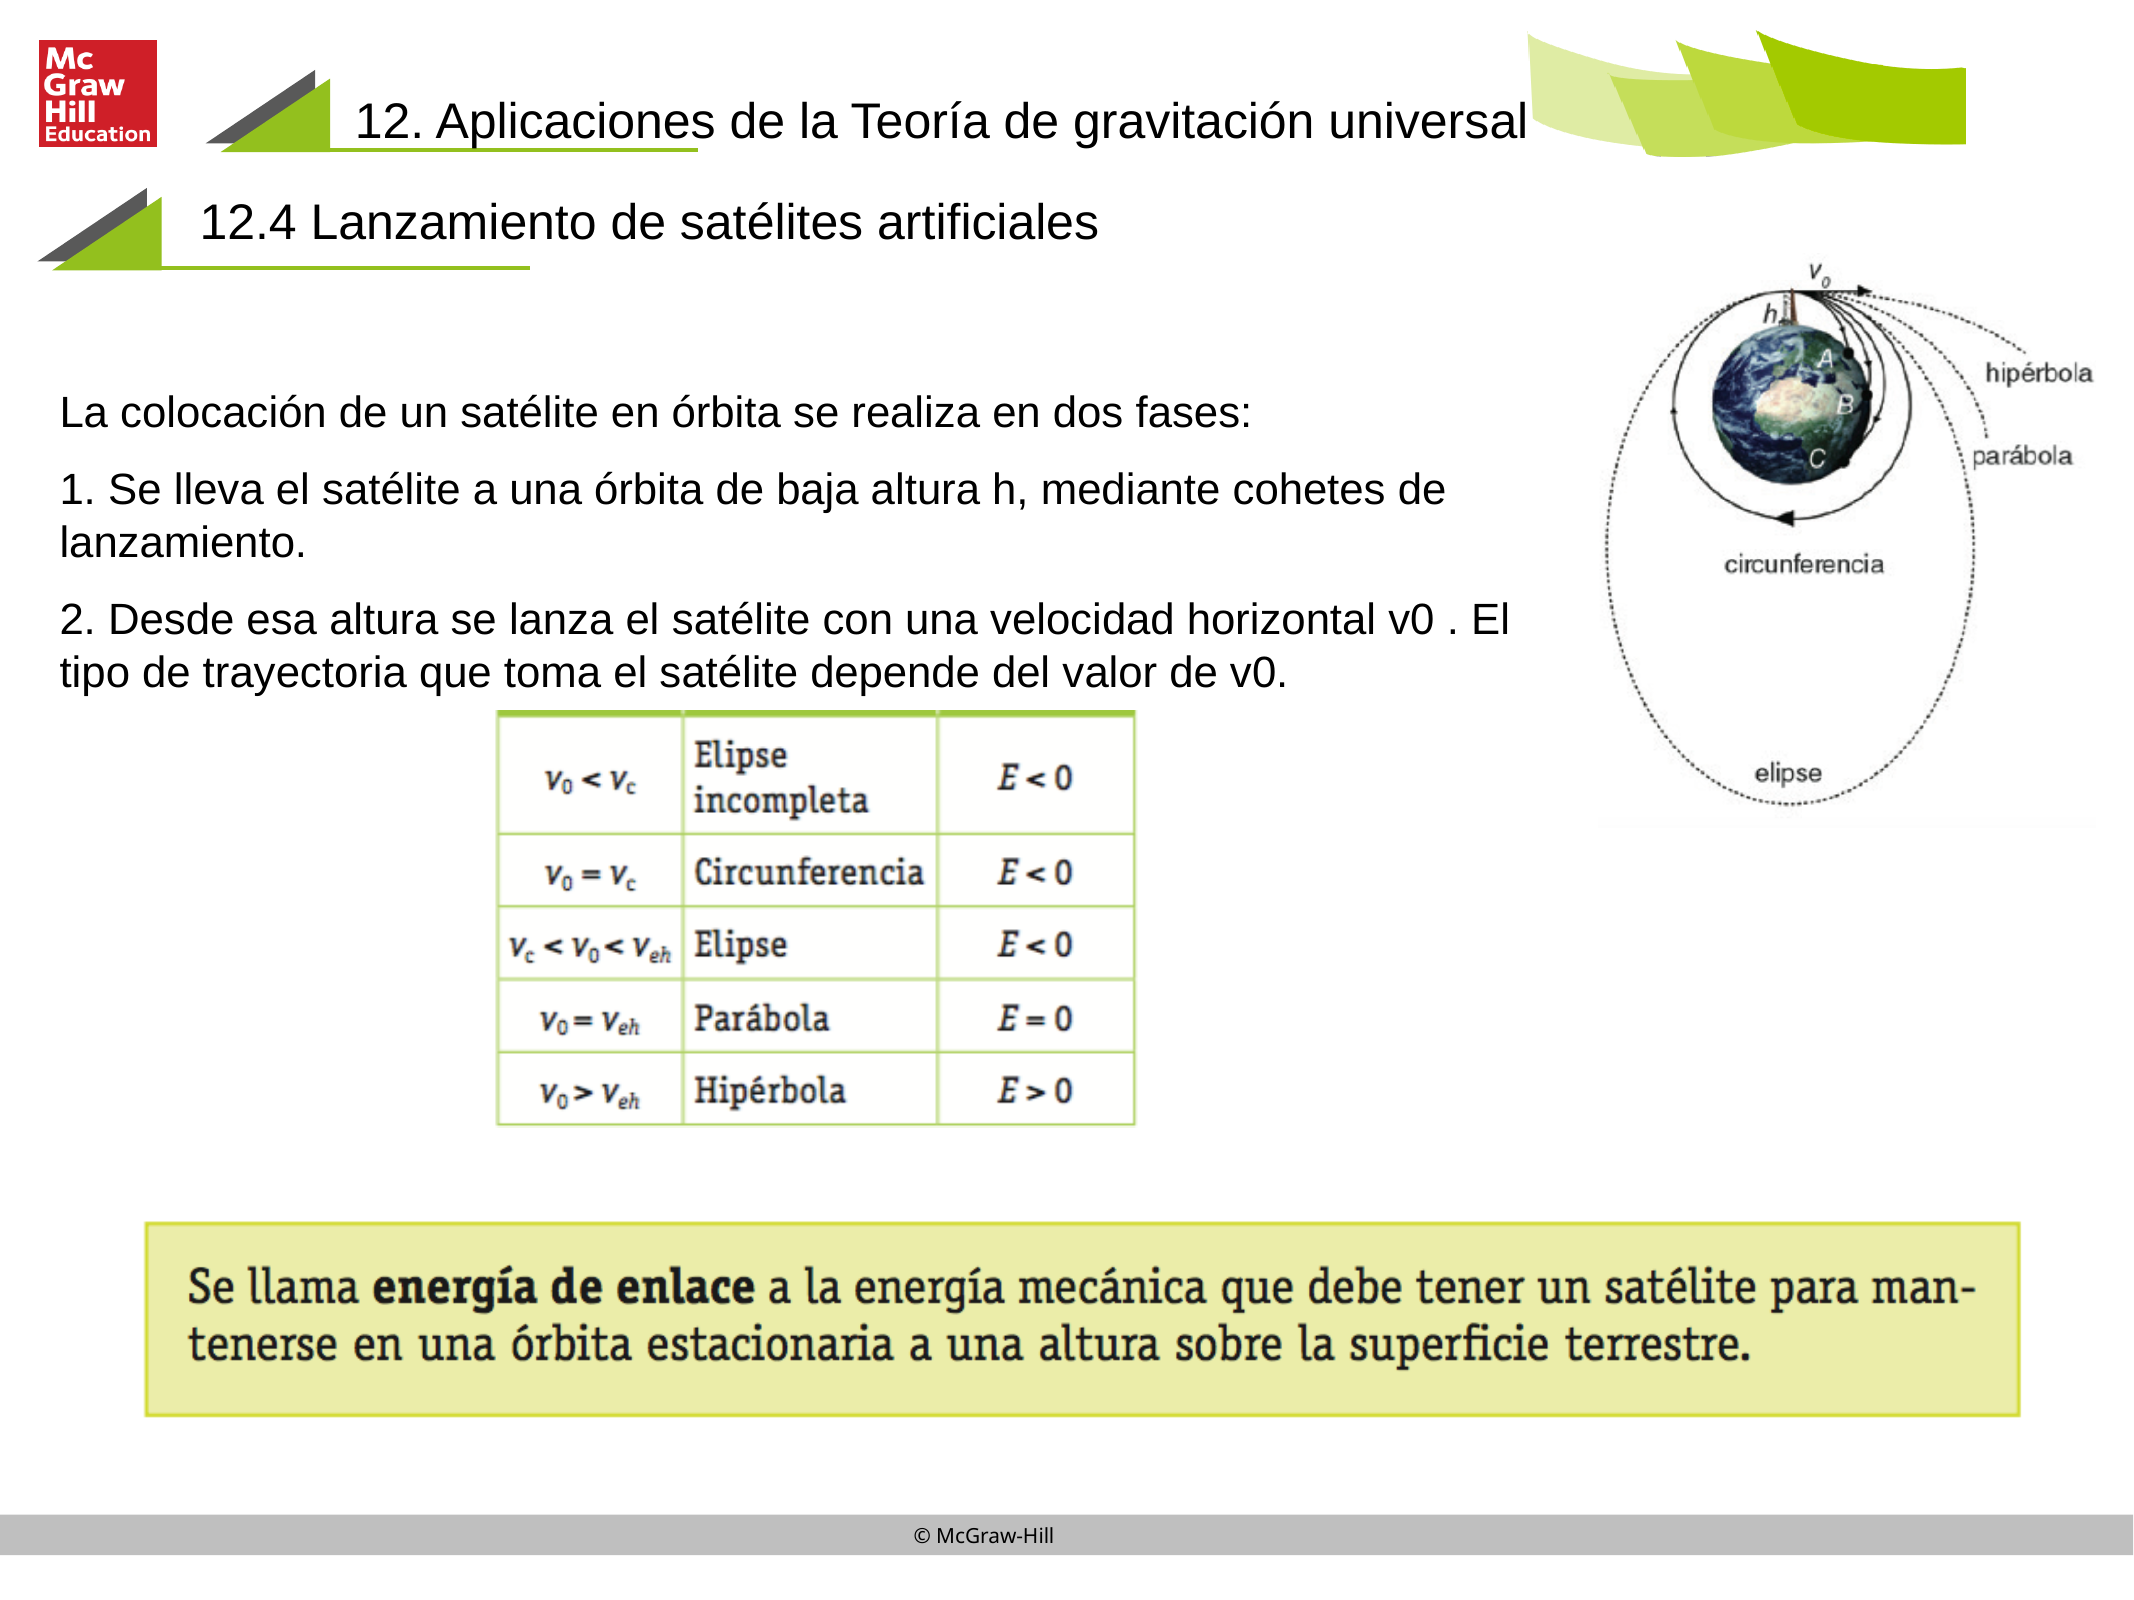

12. Aplicaciones de la Teoría de gravitación universal
12.4 Lanzamiento de satélites artificiales
La colocación de un satélite en órbita se realiza en dos fases:
1. Se lleva el satélite a una órbita de baja altura h, mediante cohetes de lanzamiento.
2. Desde esa altura se lanza el satélite con una velocidad horizontal v0 . El tipo de trayectoria que toma el satélite depende del valor de v0.
© McGraw-Hill